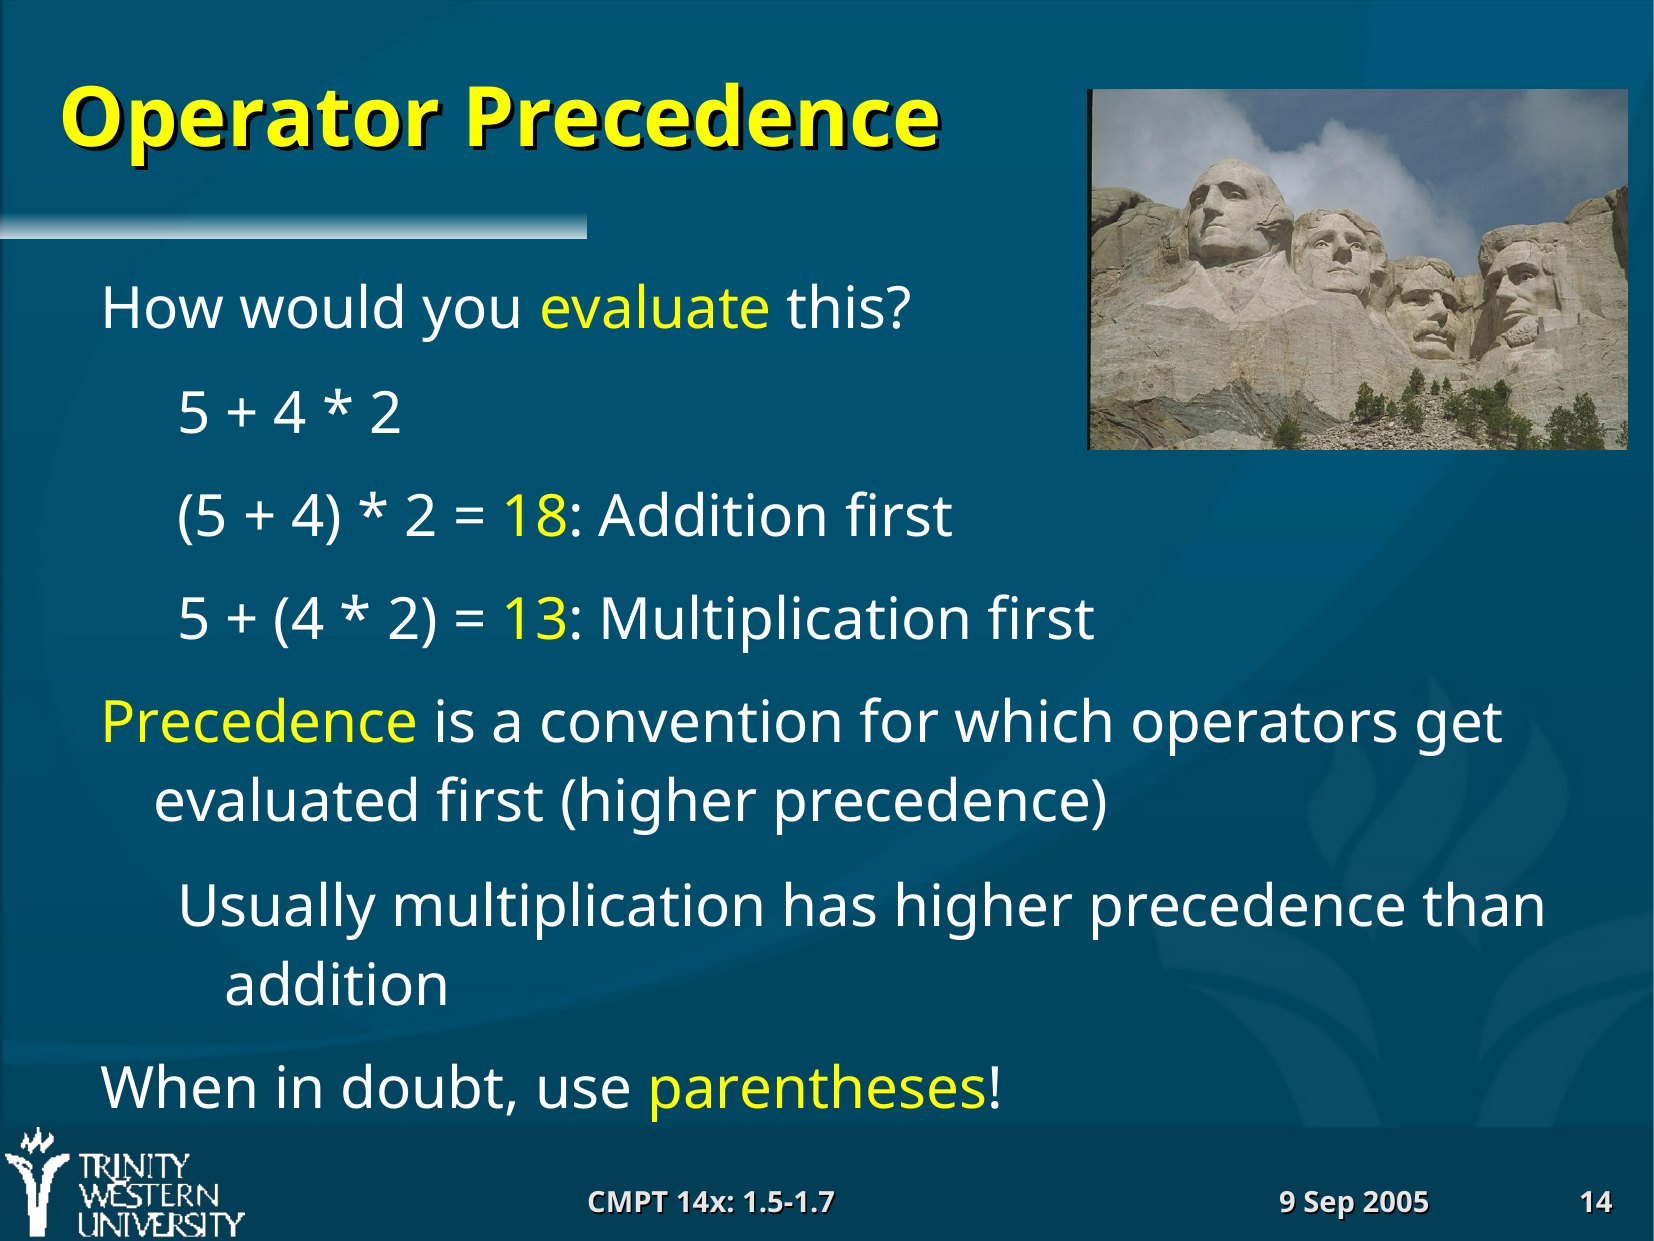

# Operator Precedence
How would you evaluate this?
5 + 4 * 2
(5 + 4) * 2 = 18: Addition first
5 + (4 * 2) = 13: Multiplication first
Precedence is a convention for which operators get evaluated first (higher precedence)
Usually multiplication has higher precedence than addition
When in doubt, use parentheses!
CMPT 14x: 1.5-1.7
9 Sep 2005
14